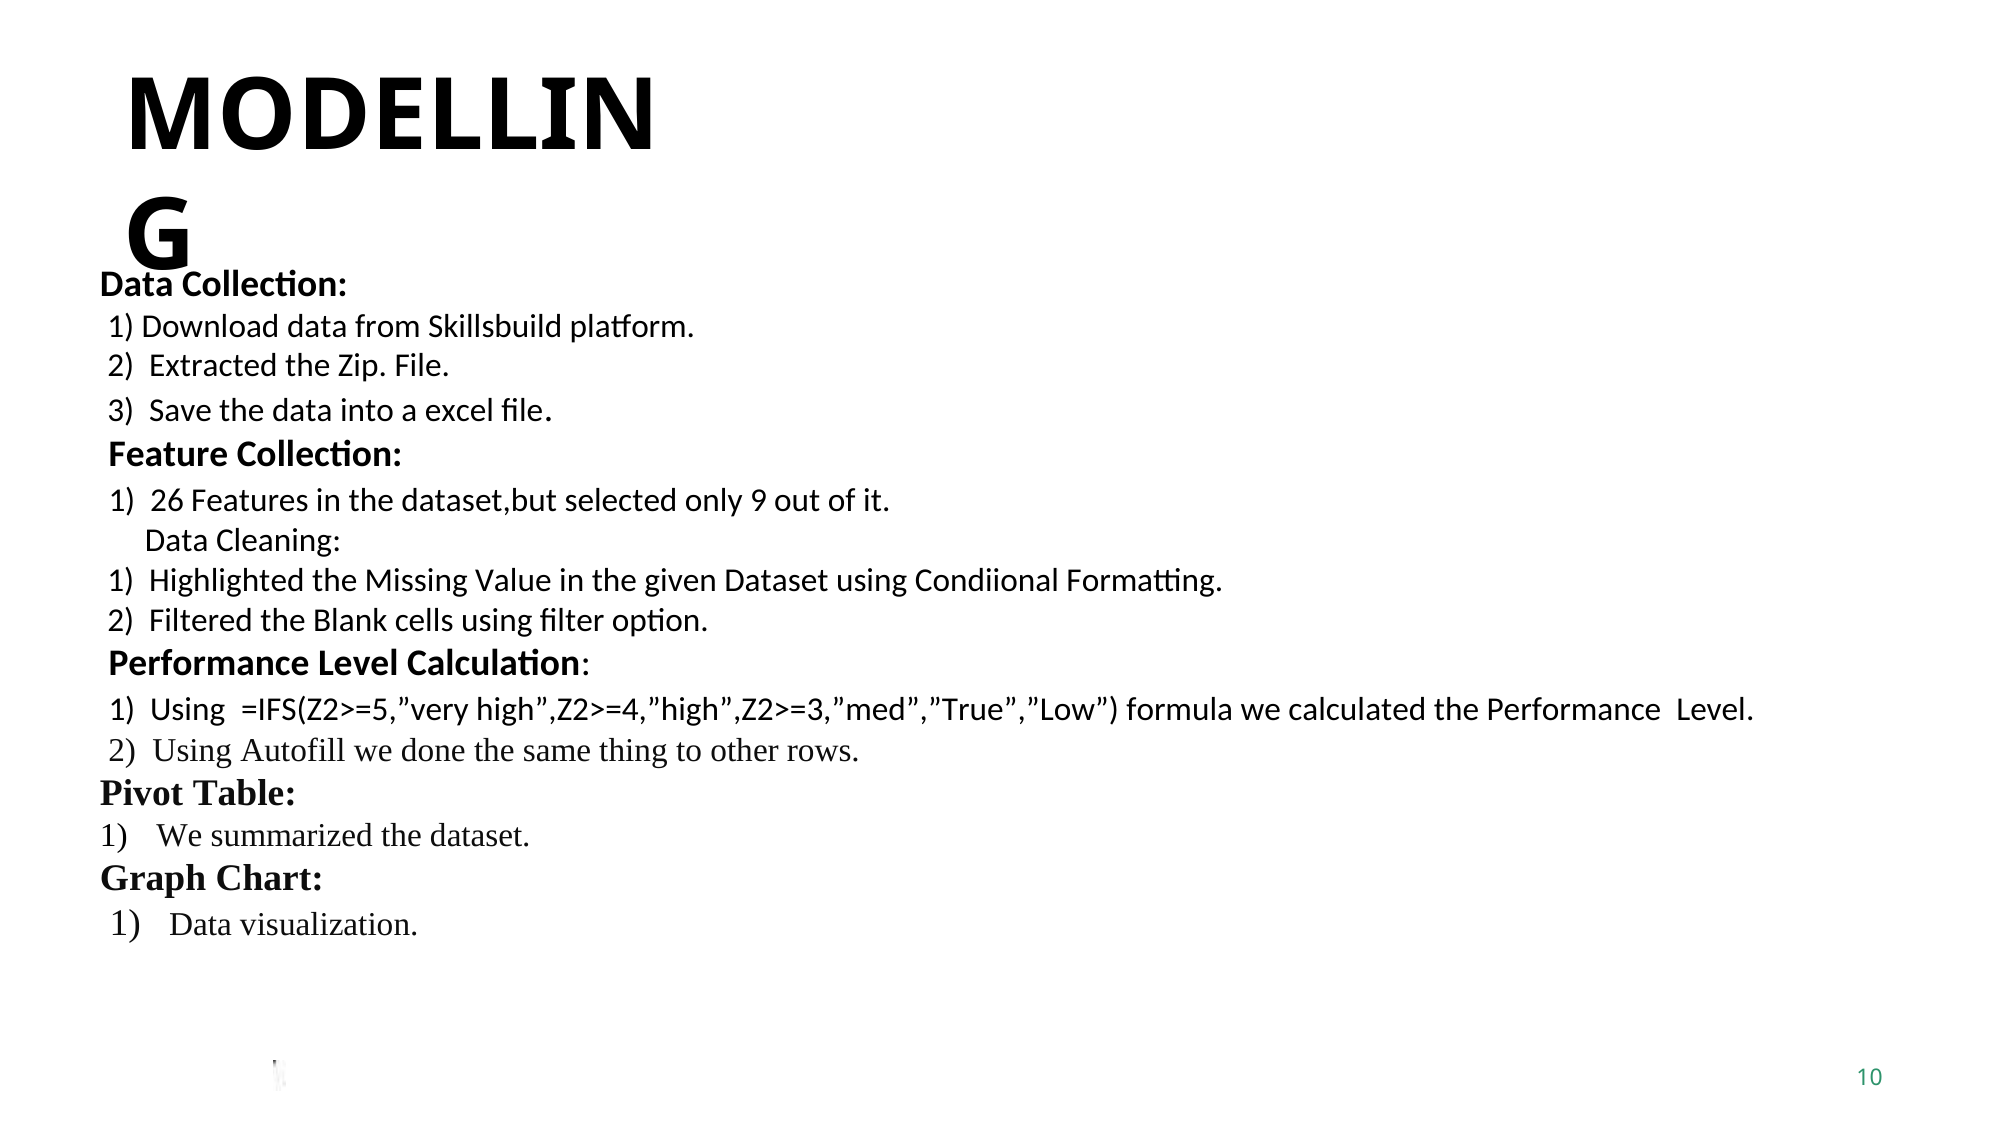

MODELLING
#
Data Collection:
 1) Download data from Skillsbuild platform.
 2) Extracted the Zip. File.
 3) Save the data into a excel file.
 Feature Collection:
 1) 26 Features in the dataset,but selected only 9 out of it.
 Data Cleaning:
 1) Highlighted the Missing Value in the given Dataset using Condiional Formatting.
 2) Filtered the Blank cells using filter option.
 Performance Level Calculation:
 1) Using =IFS(Z2>=5,”very high”,Z2>=4,”high”,Z2>=3,”med”,”True”,”Low”) formula we calculated the Performance Level.
 2) Using Autofill we done the same thing to other rows.
Pivot Table:
We summarized the dataset.
Graph Chart:
 1) Data visualization.